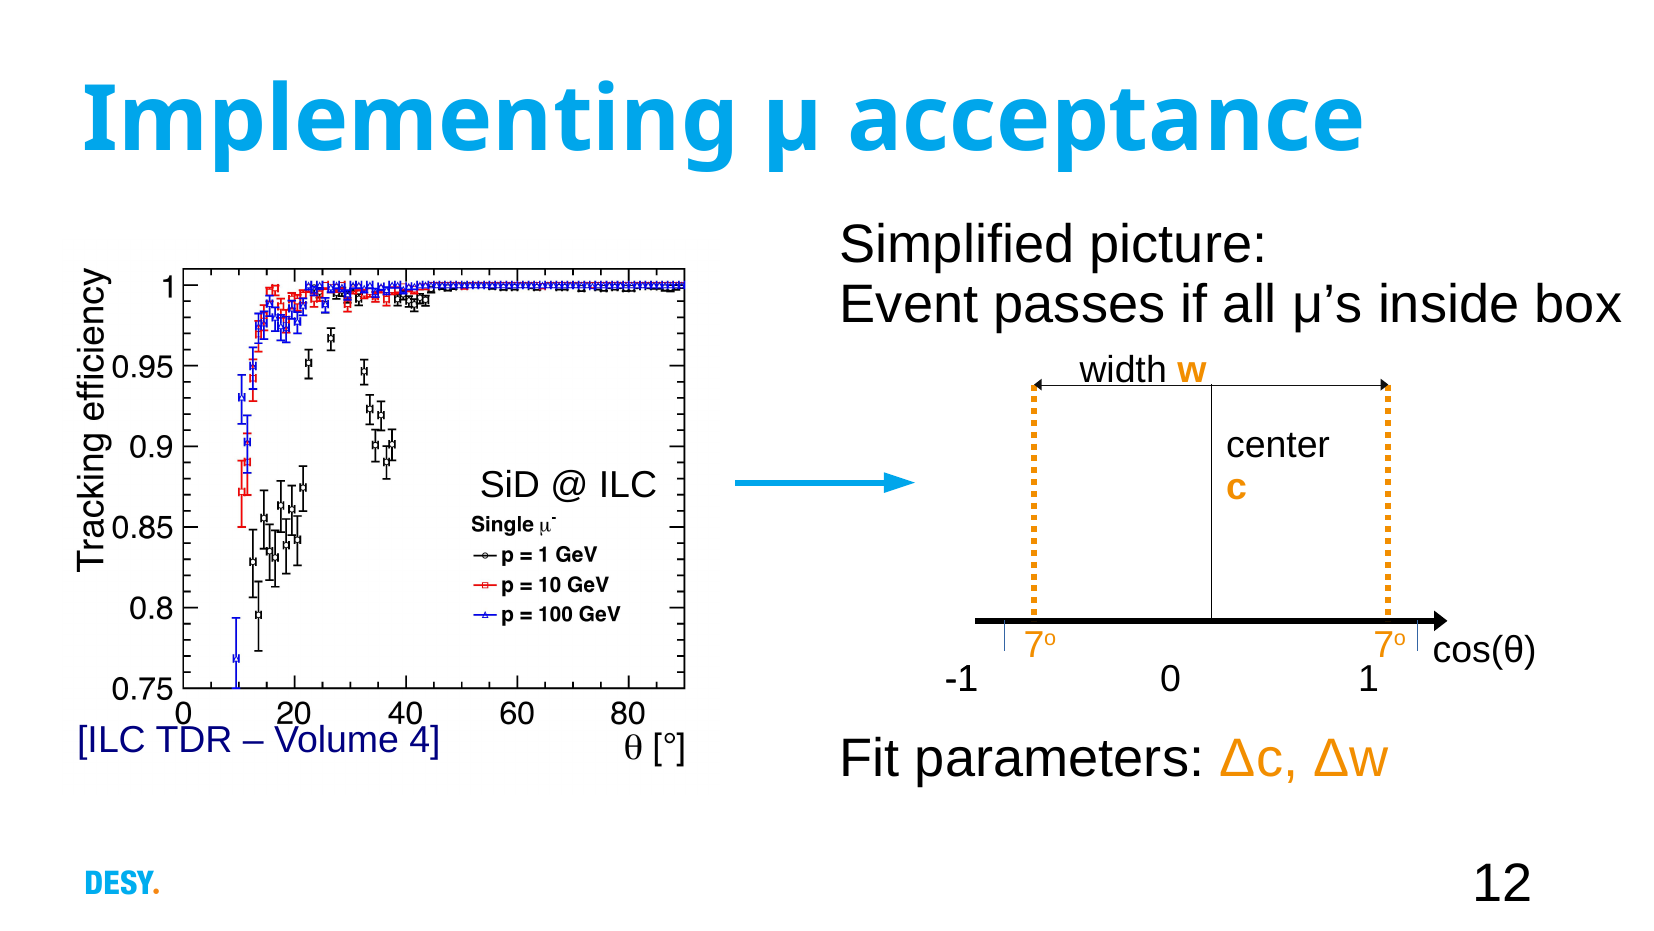

# Implementing μ acceptance
Simplified picture:
Event passes if all μ’s inside box
width w
center
c
SiD @ ILC
7o
7o
cos(θ)
-1
0
1
-1
[ILC TDR – Volume 4]
Fit parameters: Δc, Δw